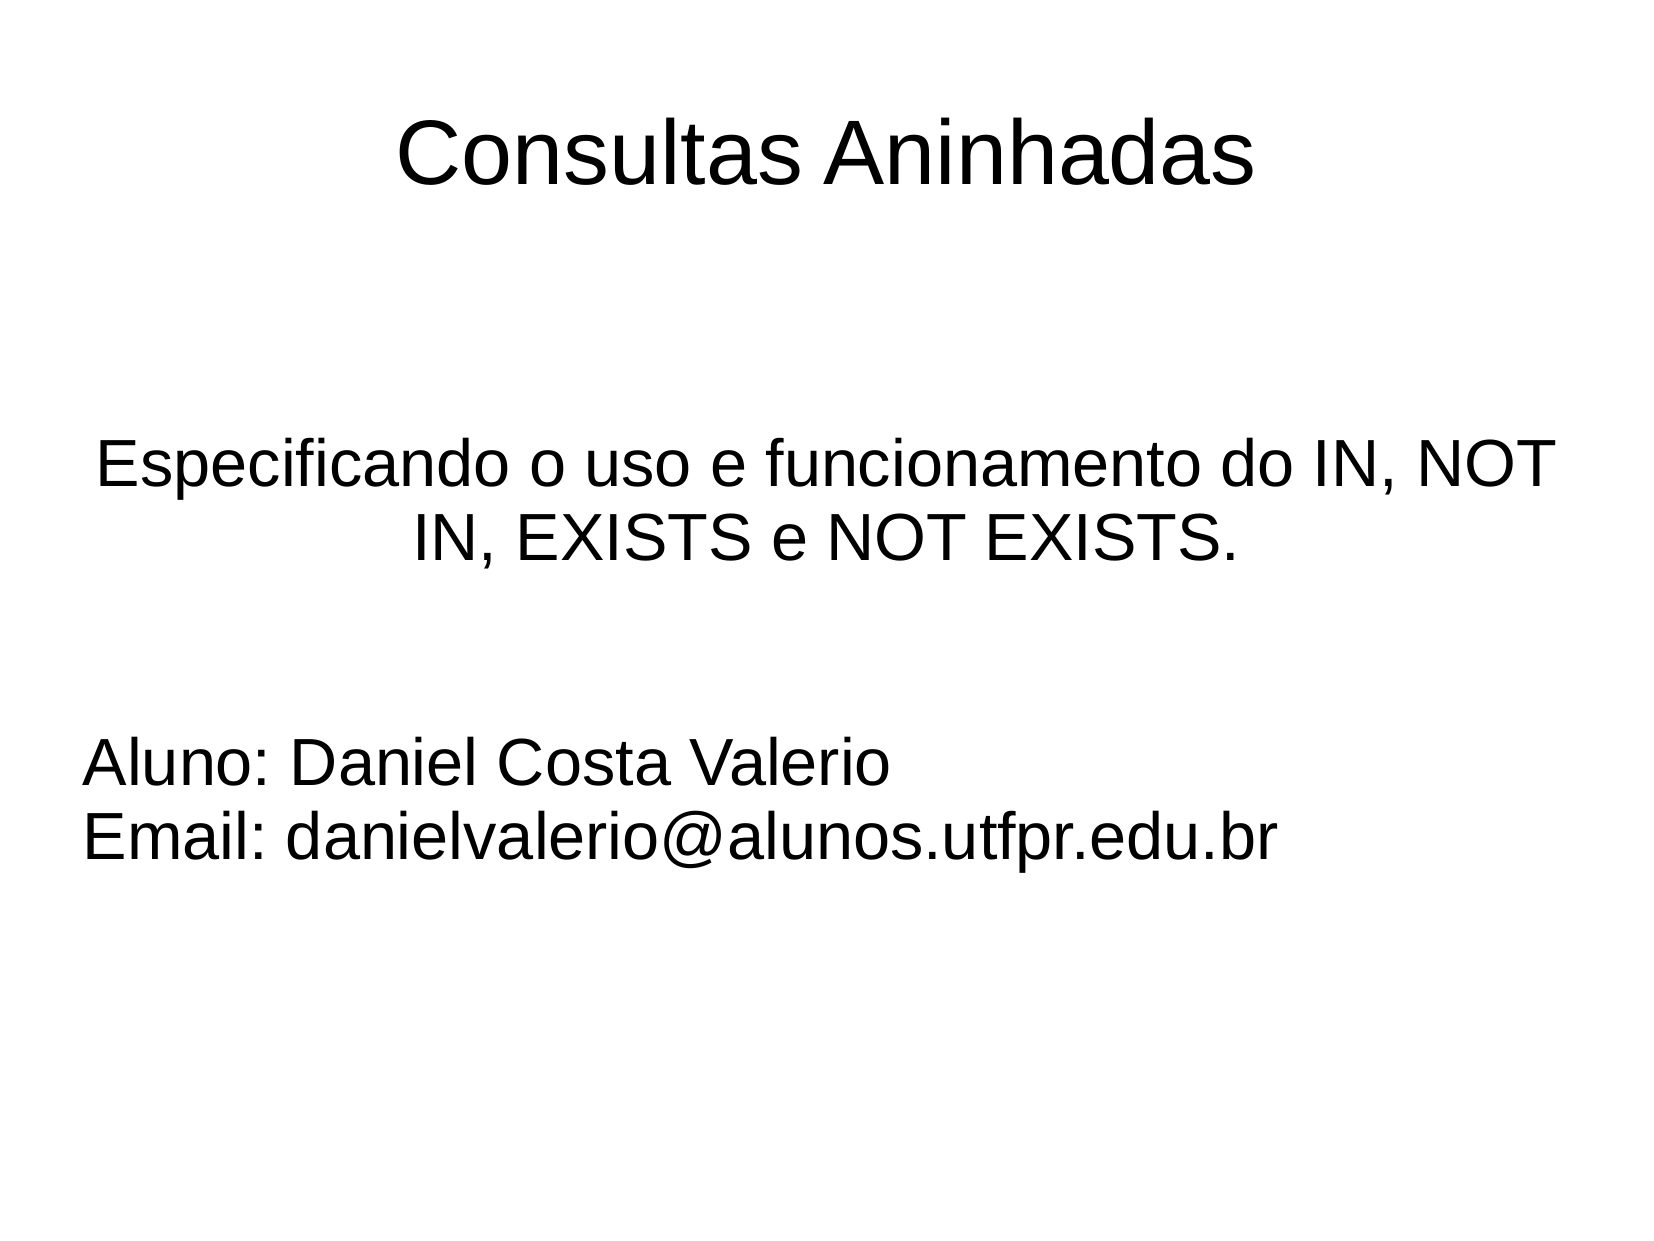

# Consultas Aninhadas
Especificando o uso e funcionamento do IN, NOT IN, EXISTS e NOT EXISTS.
Aluno: Daniel Costa Valerio
Email: danielvalerio@alunos.utfpr.edu.br